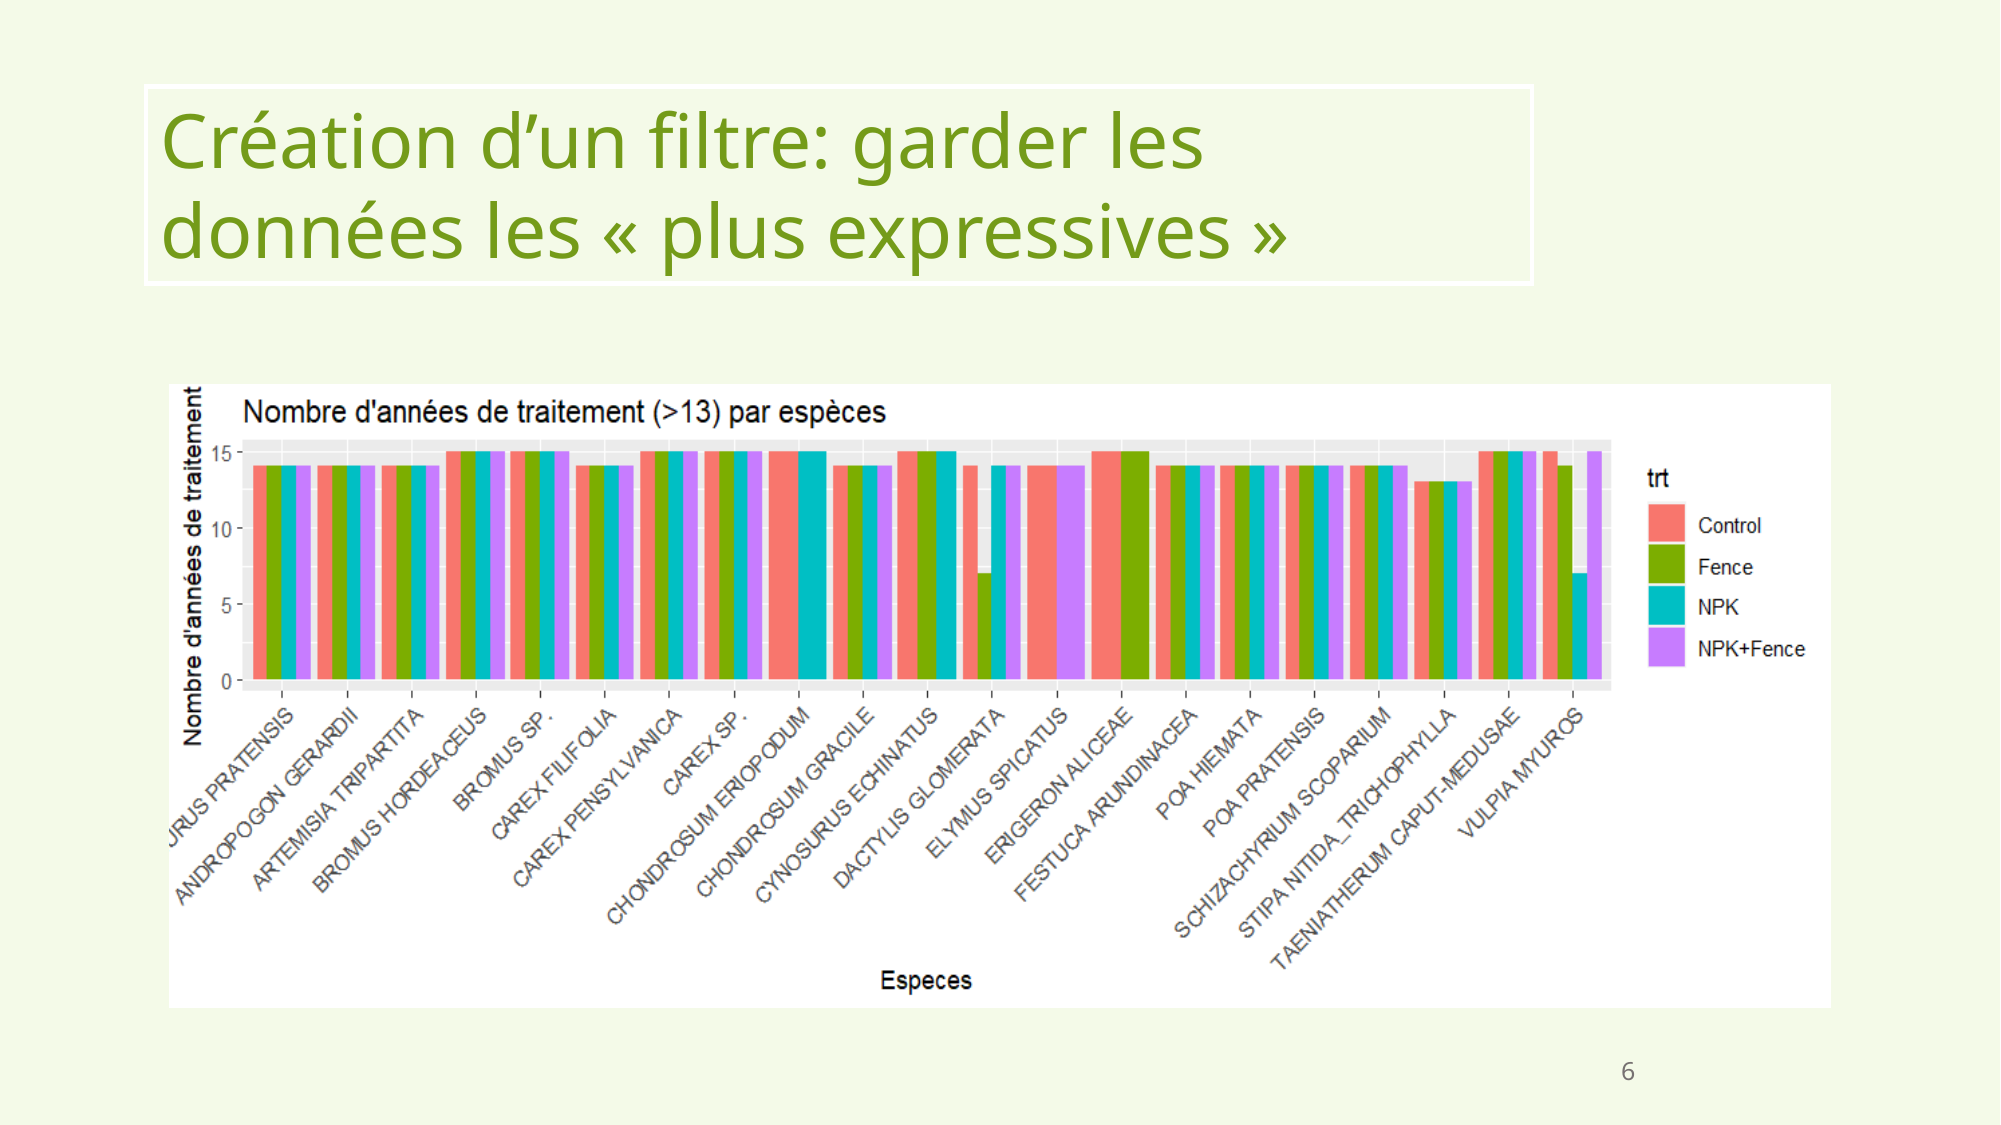

Création d’un filtre: garder les données les « plus expressives »